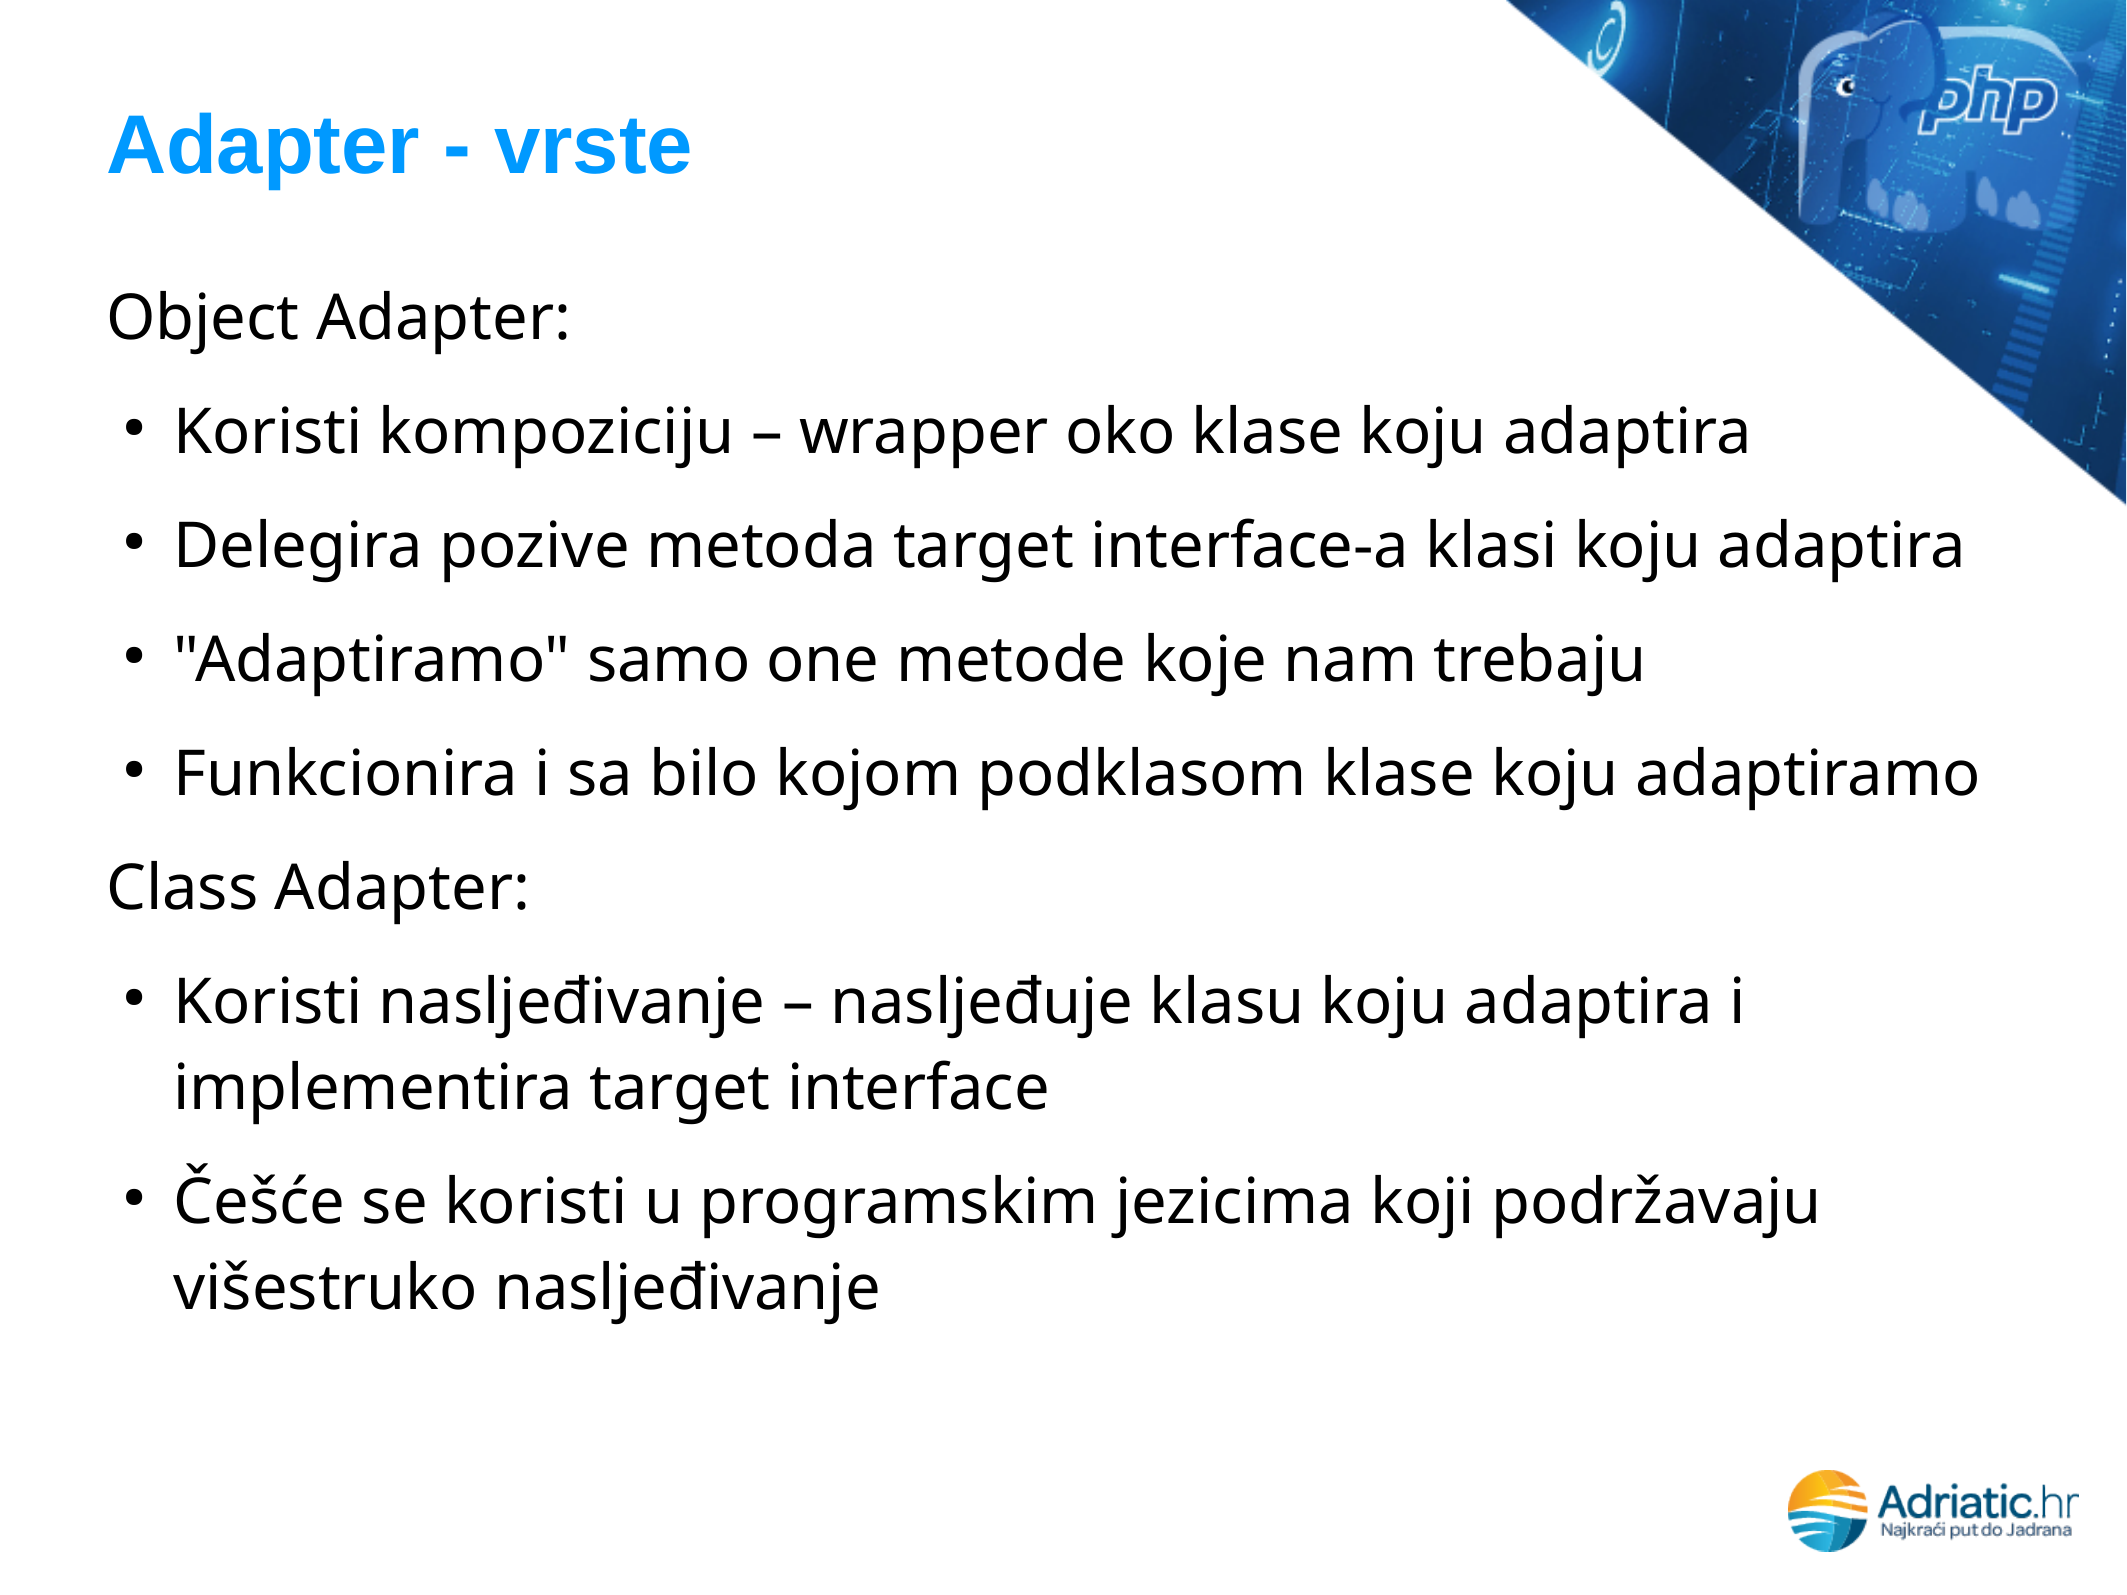

# Adapter - vrste
Object Adapter:
Koristi kompoziciju – wrapper oko klase koju adaptira
Delegira pozive metoda target interface-a klasi koju adaptira
"Adaptiramo" samo one metode koje nam trebaju
Funkcionira i sa bilo kojom podklasom klase koju adaptiramo
Class Adapter:
Koristi nasljeđivanje – nasljeđuje klasu koju adaptira i implementira target interface
Češće se koristi u programskim jezicima koji podržavaju višestruko nasljeđivanje